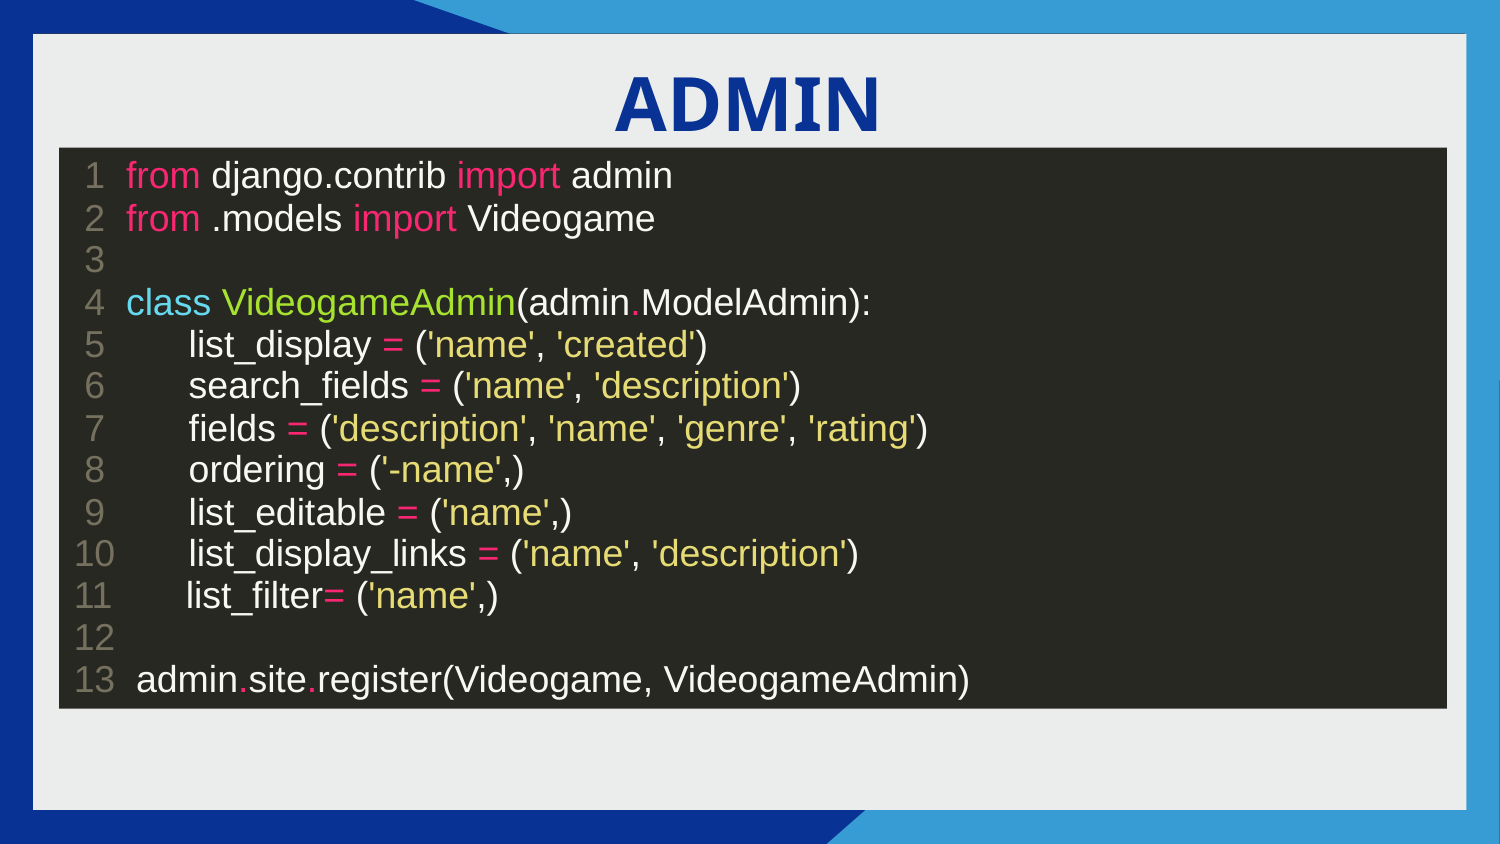

# ADMIN
 1 from django.contrib import admin
 2 from .models import Videogame
 3
 4 class VideogameAdmin(admin.ModelAdmin):
 5 list_display = ('name', 'created')
 6 search_fields = ('name', 'description')
 7 fields = ('description', 'name', 'genre', 'rating')
 8 ordering = ('-name',)
 9 list_editable = ('name',)
10 list_display_links = ('name', 'description')
11 list_filter= ('name',)
12
13 admin.site.register(Videogame, VideogameAdmin)